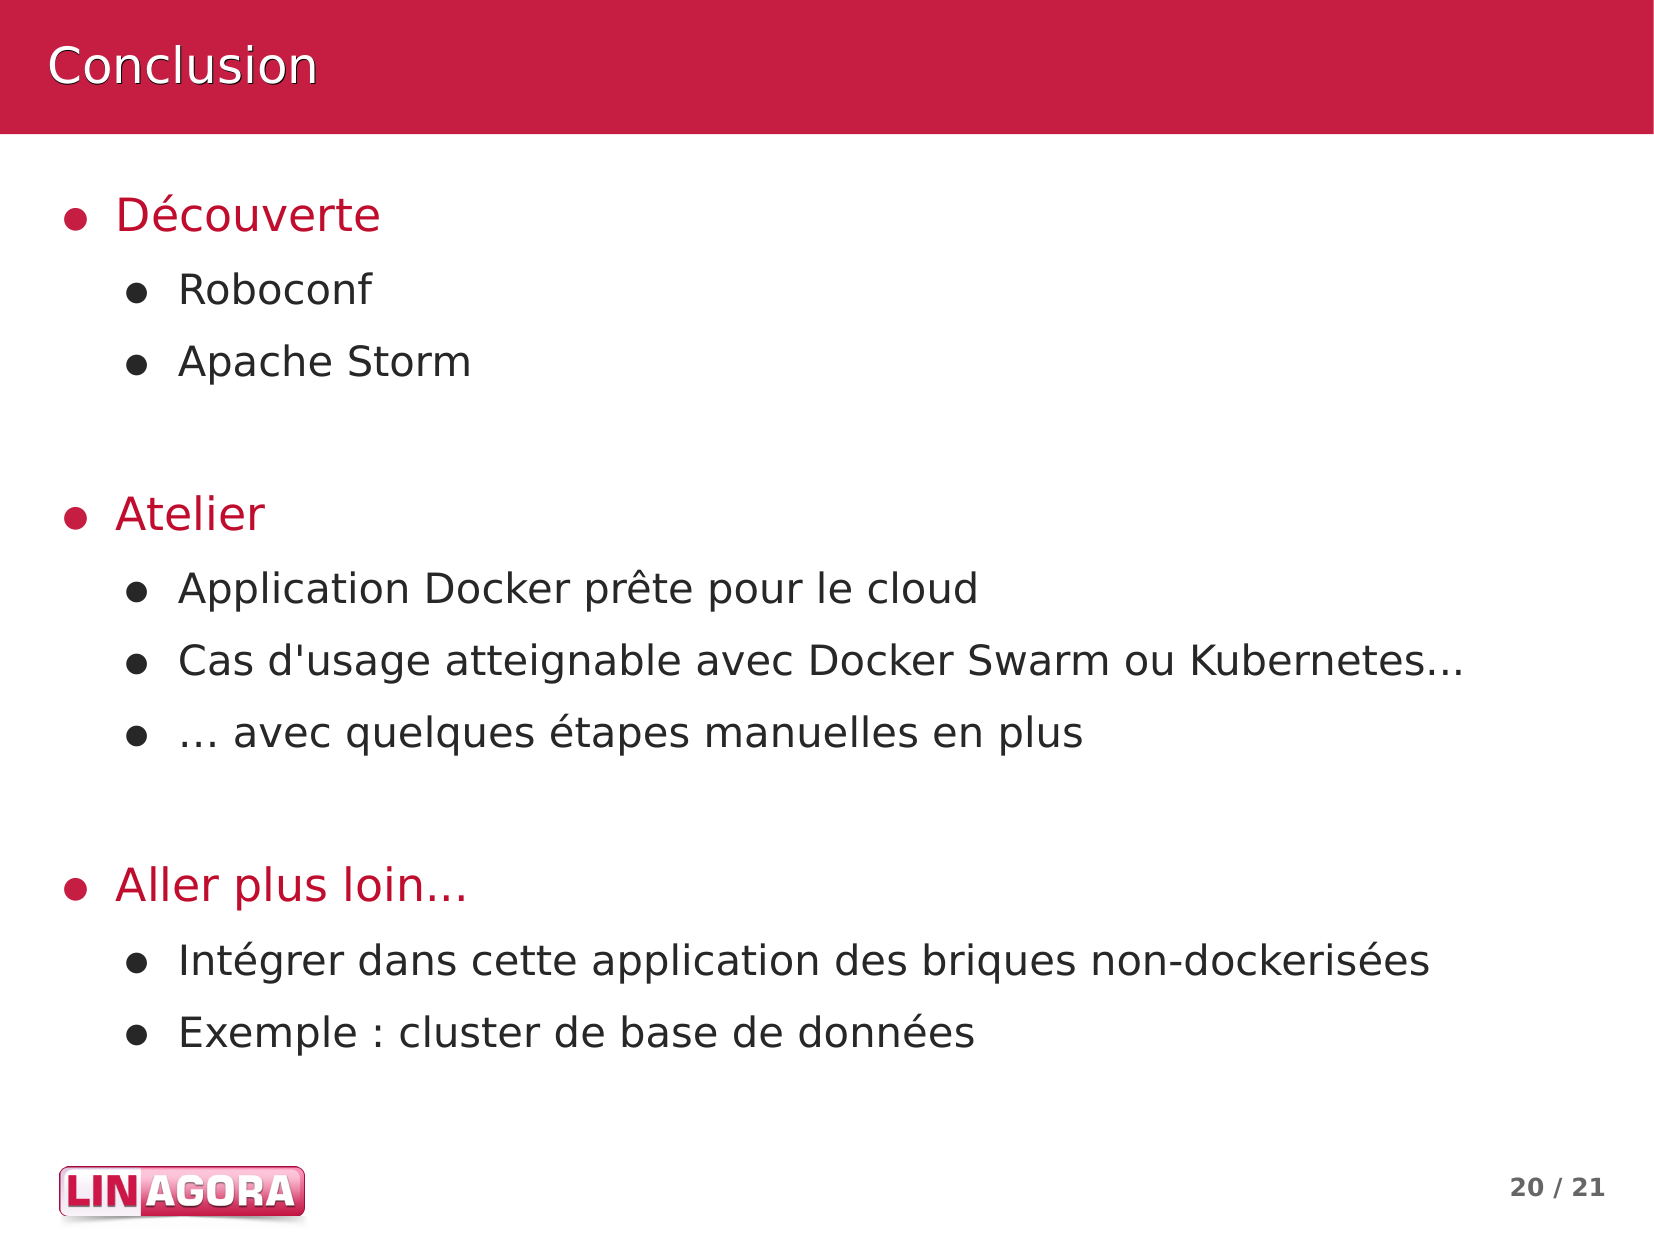

# Conclusion
Découverte
Roboconf
Apache Storm
Atelier
Application Docker prête pour le cloud
Cas d'usage atteignable avec Docker Swarm ou Kubernetes...
… avec quelques étapes manuelles en plus
Aller plus loin...
Intégrer dans cette application des briques non-dockerisées
Exemple : cluster de base de données